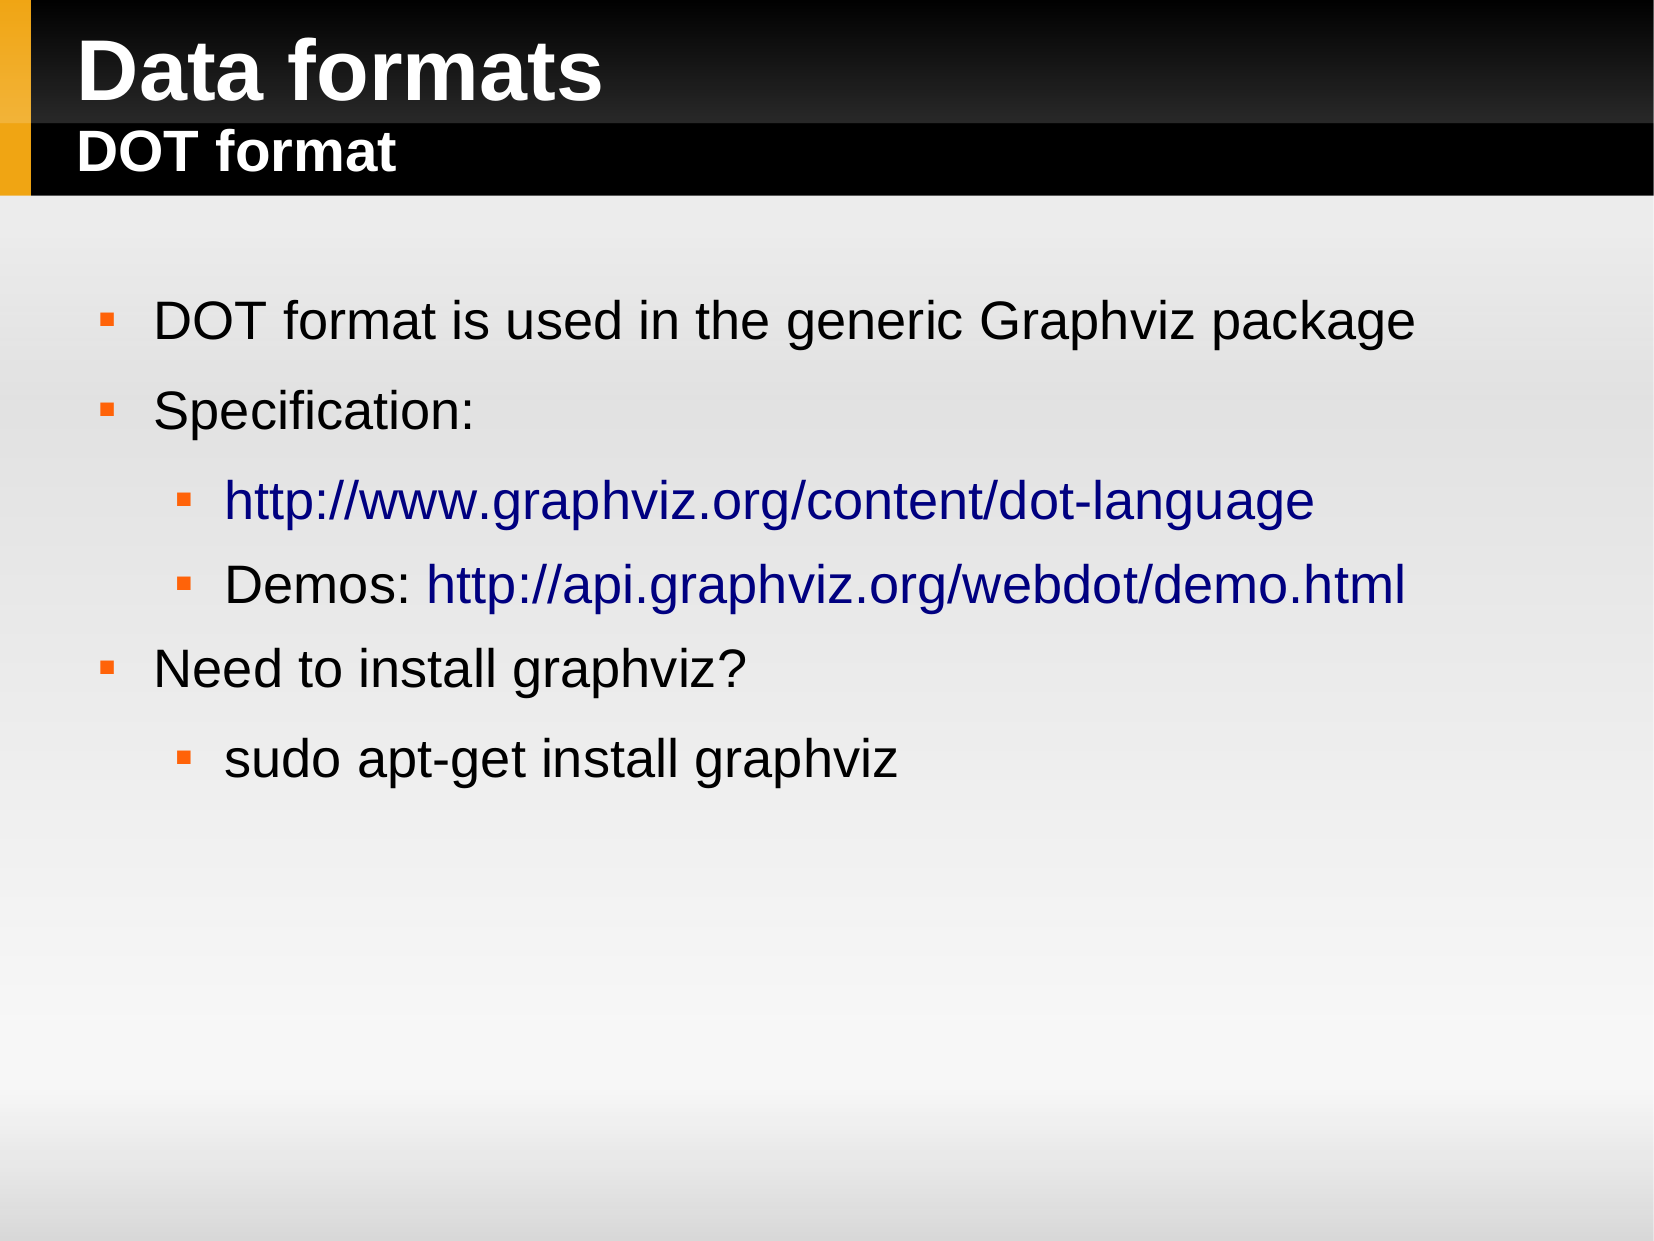

# Data formats DOT format
DOT format is used in the generic Graphviz package
Specification:
http://www.graphviz.org/content/dot-language
Demos: http://api.graphviz.org/webdot/demo.html
Need to install graphviz?
sudo apt-get install graphviz